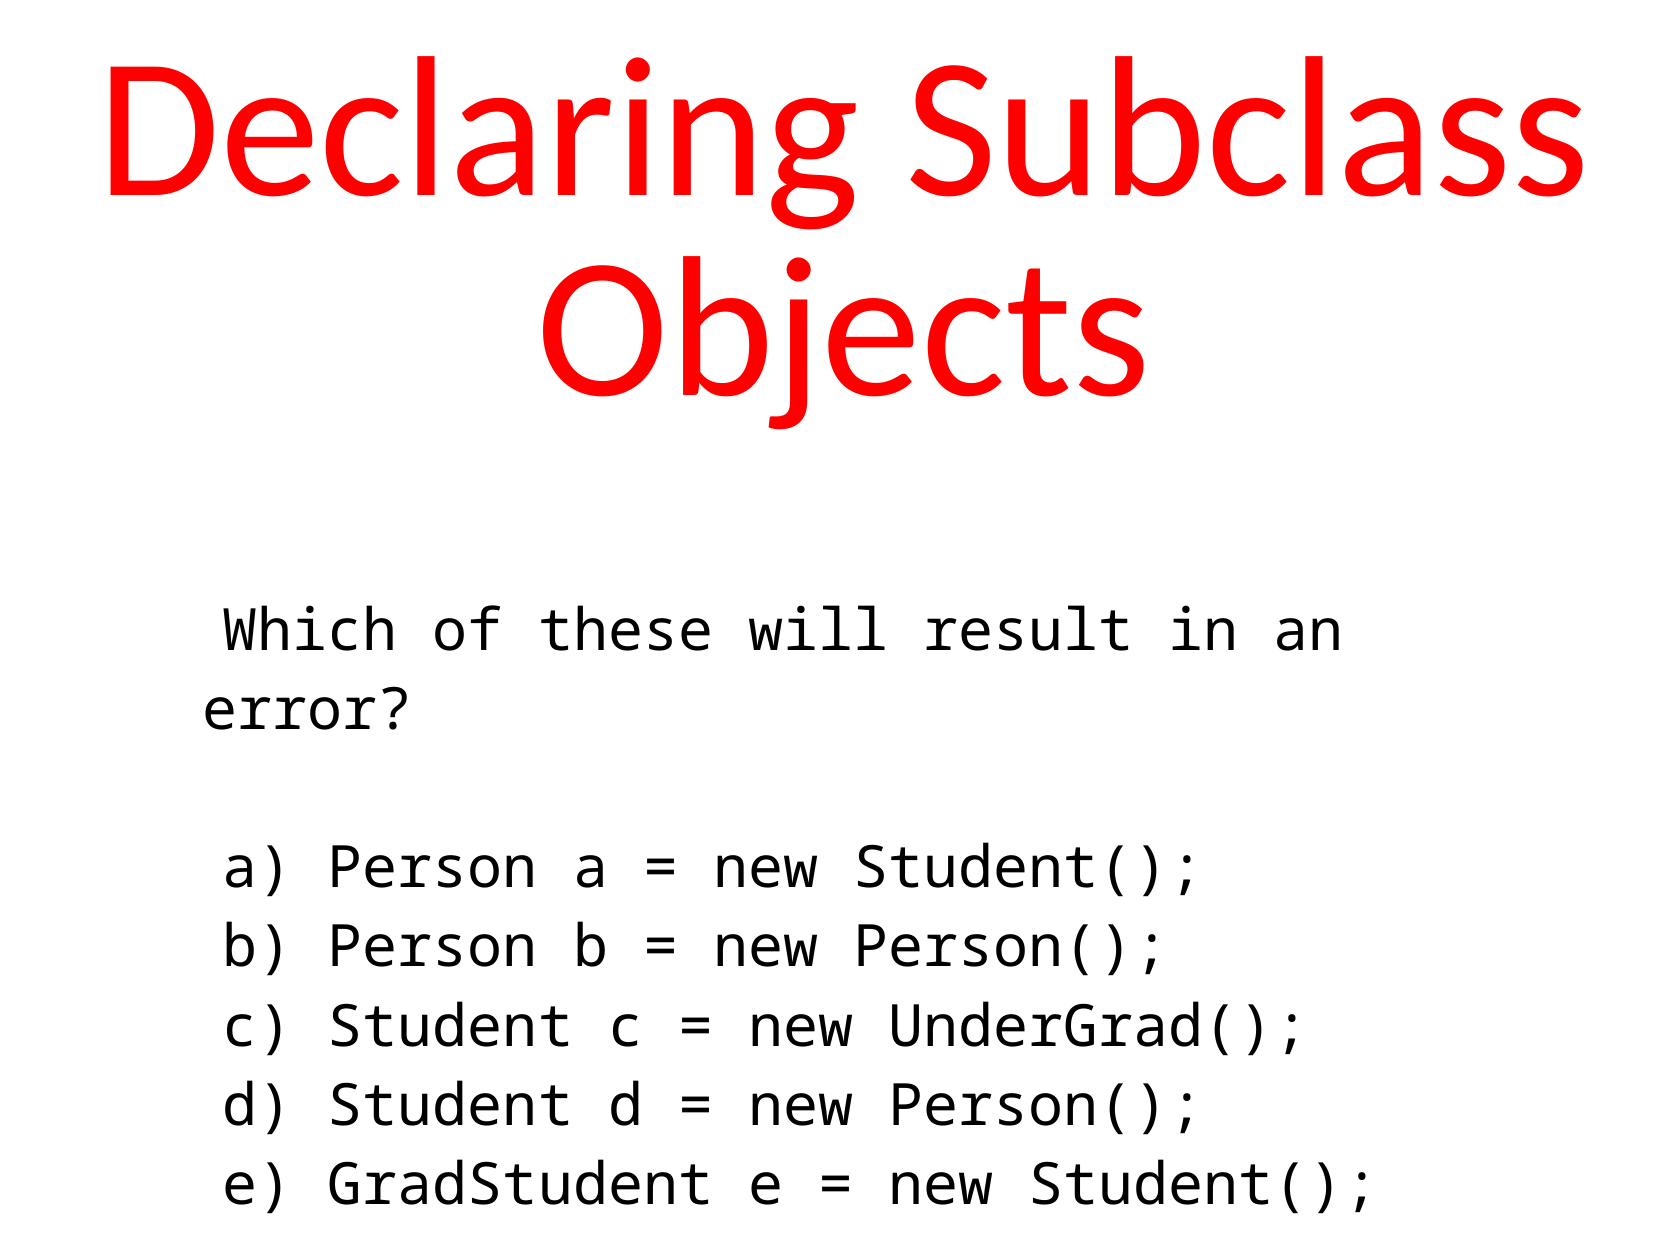

Declaring Subclass Objects
Which of these will result in an error?
a) Person a = new Student();
b) Person b = new Person();
c) Student c = new UnderGrad();
d) Student d = new Person();
e) GradStudent e = new Student();